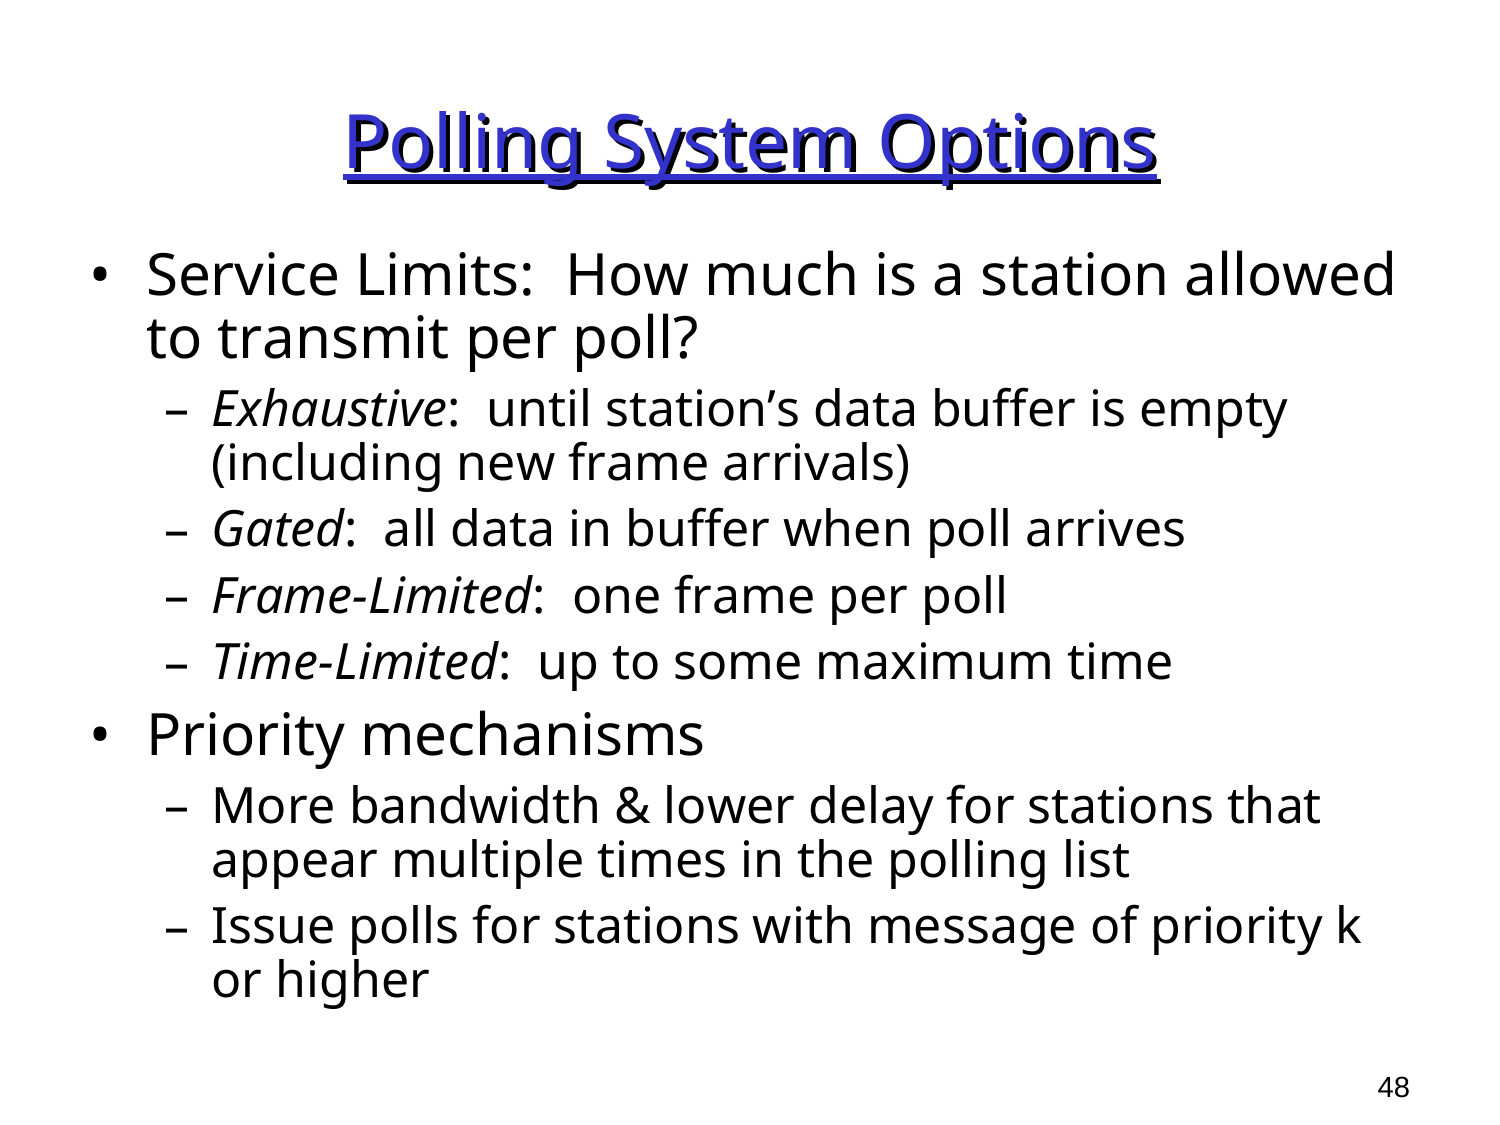

# Polling System Options
Service Limits: How much is a station allowed to transmit per poll?
Exhaustive: until station’s data buffer is empty (including new frame arrivals)
Gated: all data in buffer when poll arrives
Frame-Limited: one frame per poll
Time-Limited: up to some maximum time
Priority mechanisms
More bandwidth & lower delay for stations that appear multiple times in the polling list
Issue polls for stations with message of priority k or higher
48